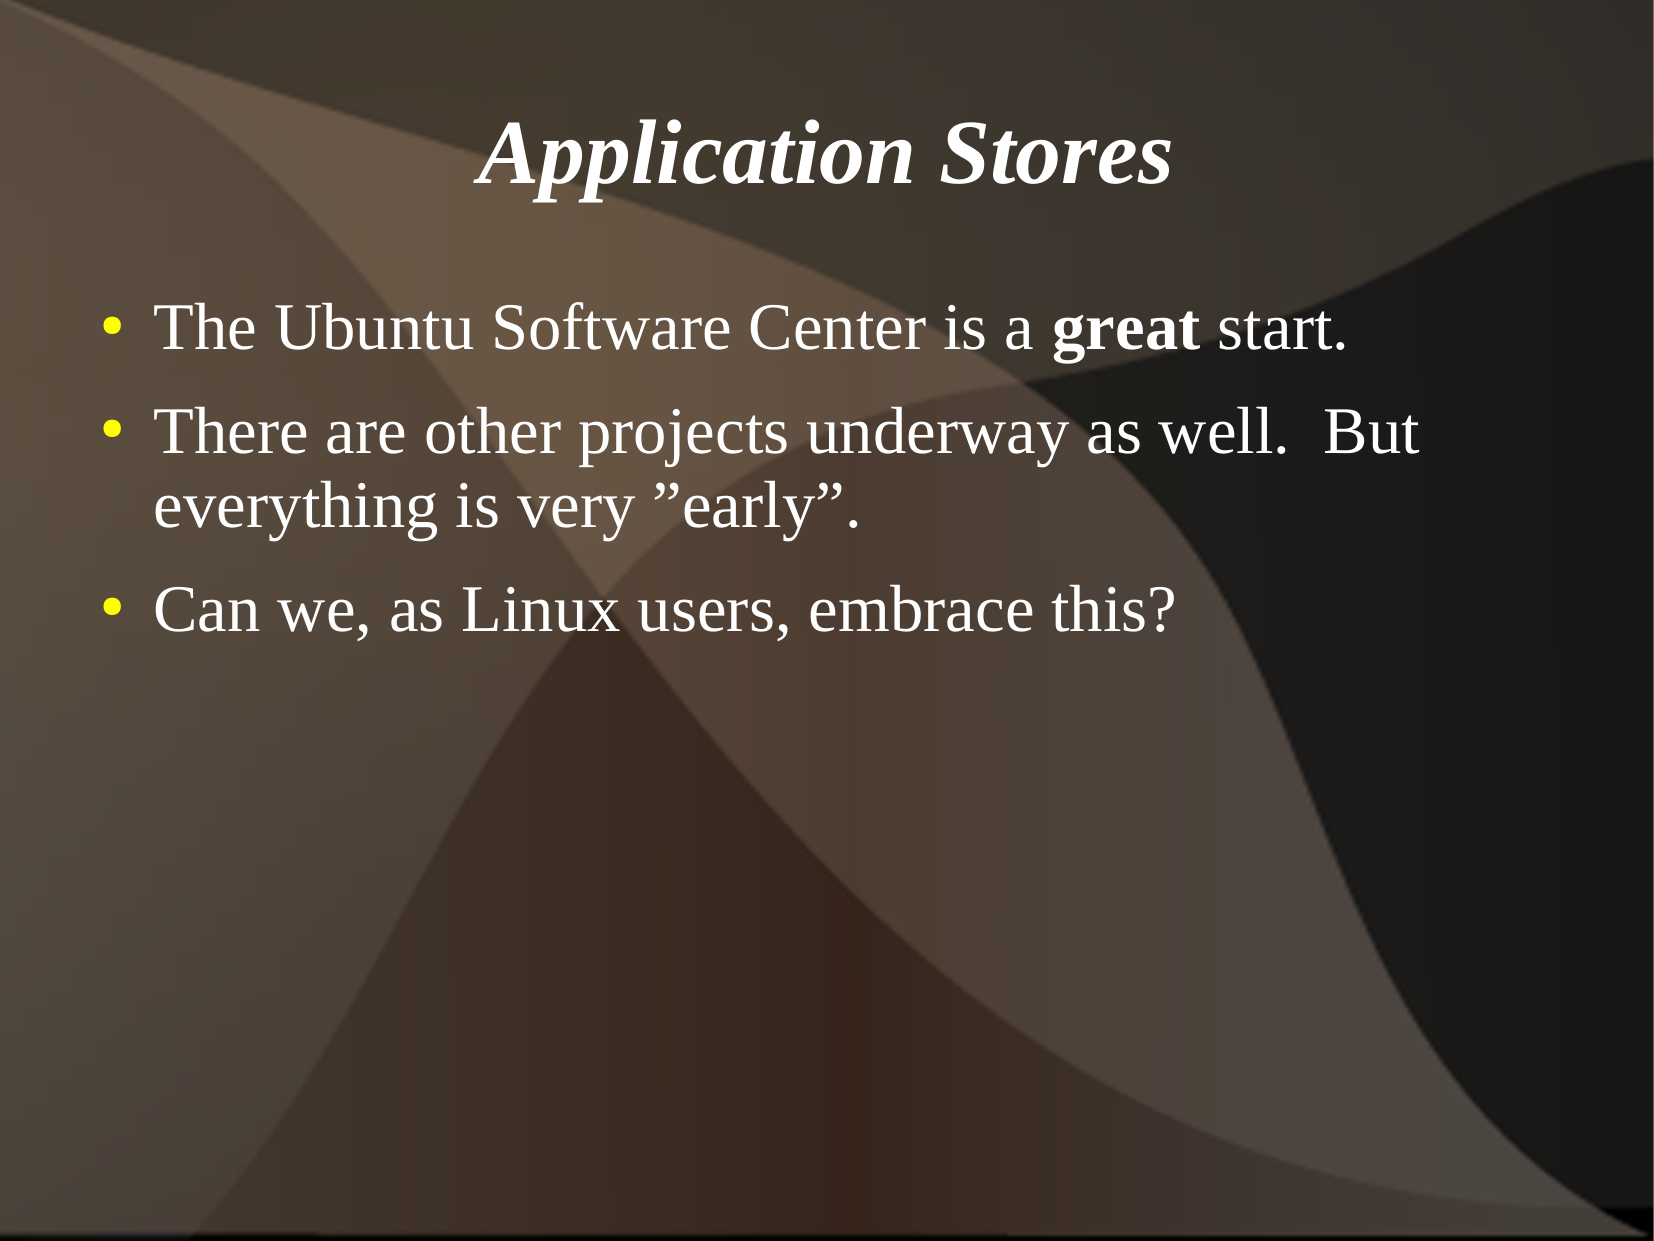

# Application Stores
The Ubuntu Software Center is a great start.
There are other projects underway as well. But everything is very ”early”.
Can we, as Linux users, embrace this?